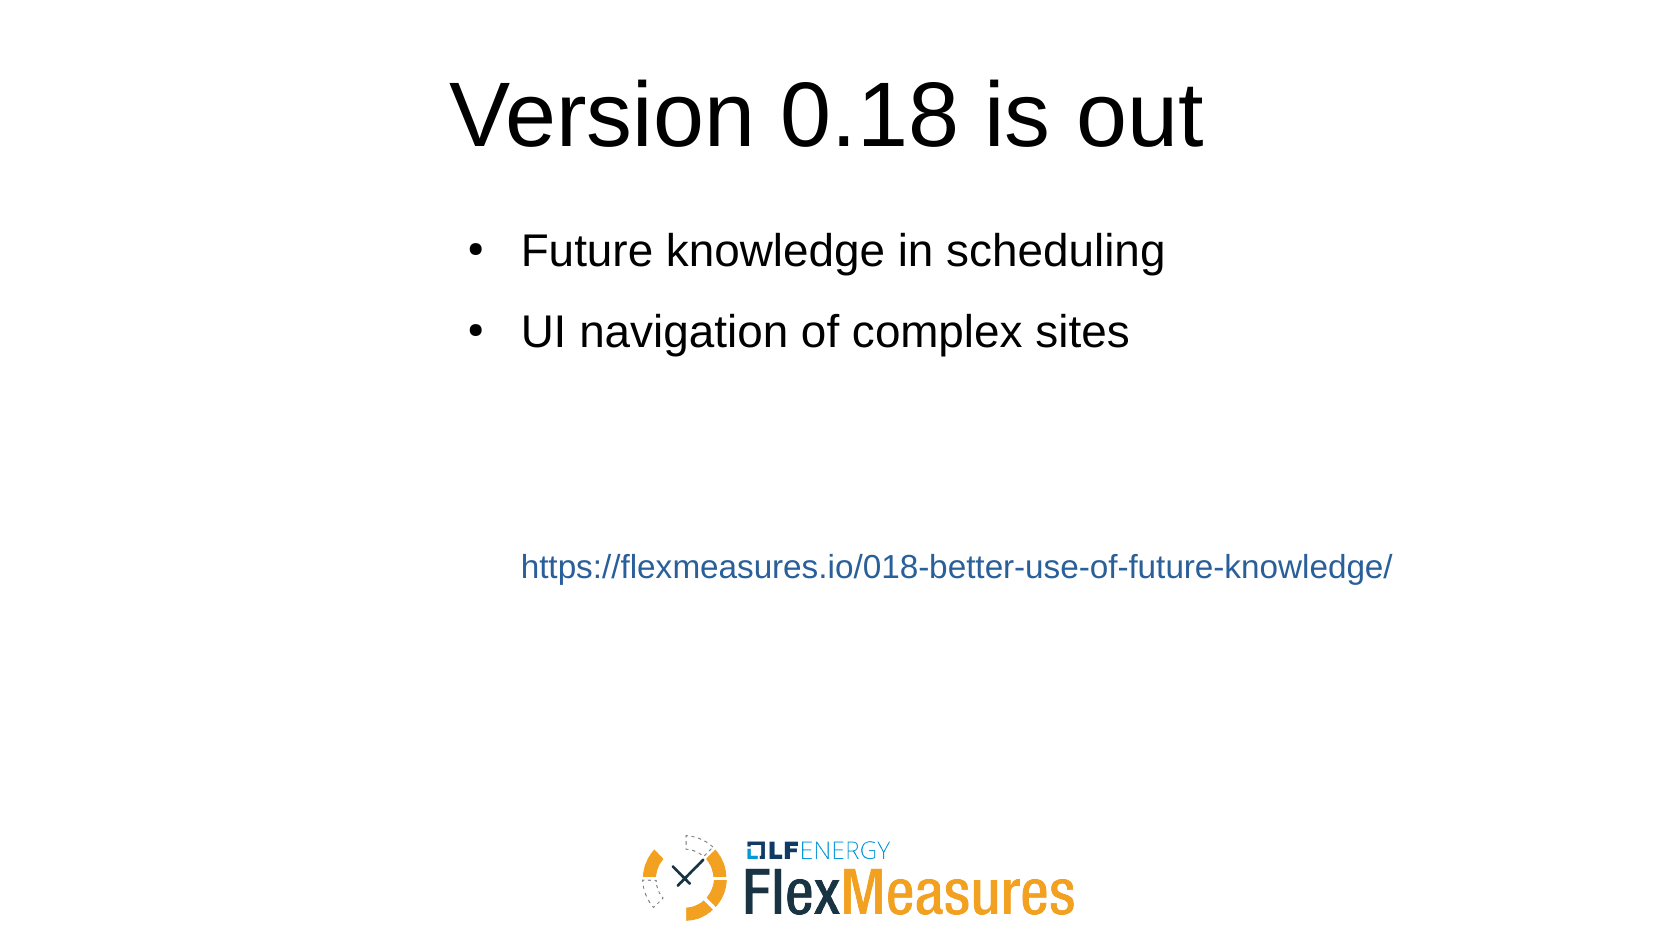

# Version 0.18 is out
Future knowledge in scheduling
UI navigation of complex sites
https://flexmeasures.io/018-better-use-of-future-knowledge/